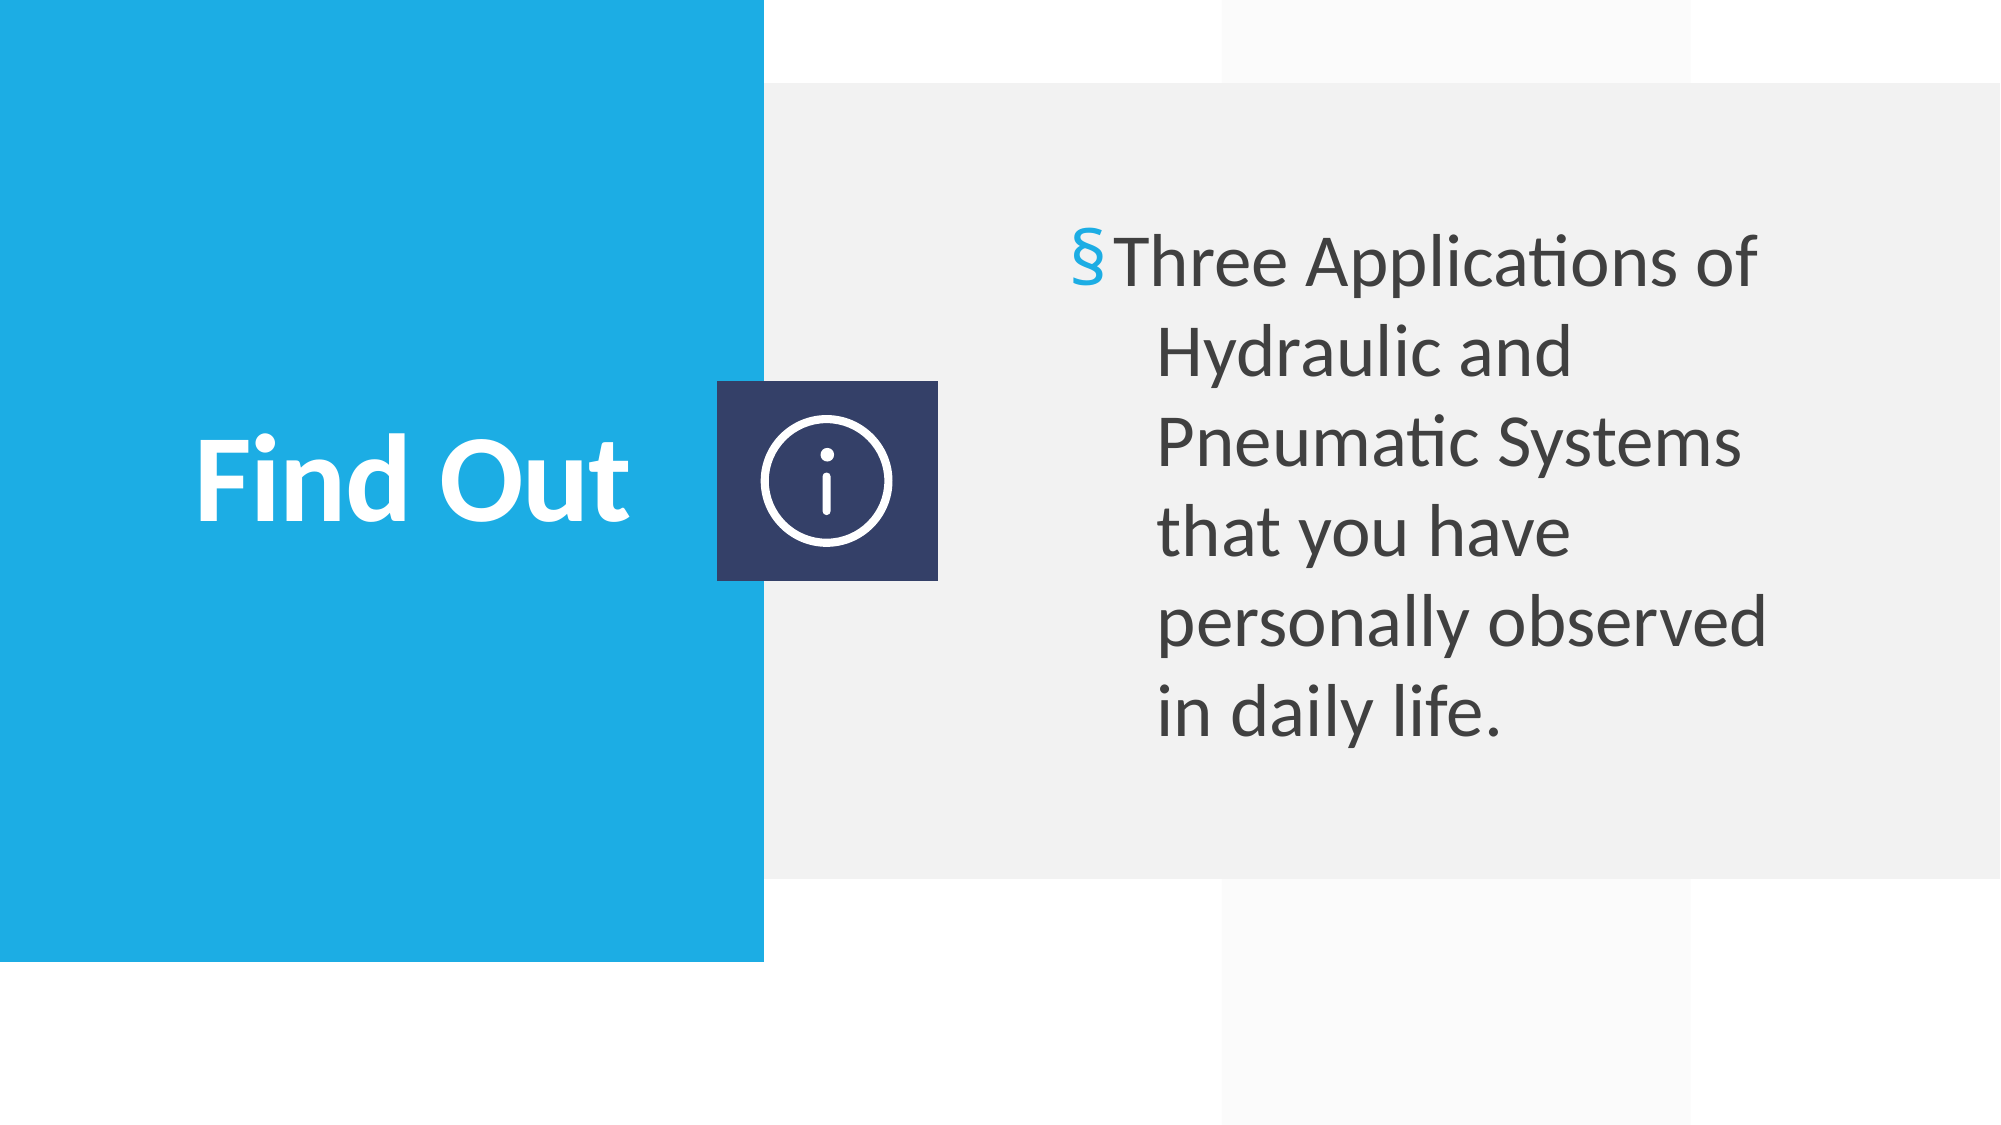

Three Applications of Hydraulic and Pneumatic Systems that you have personally observed in daily life.
# Find Out